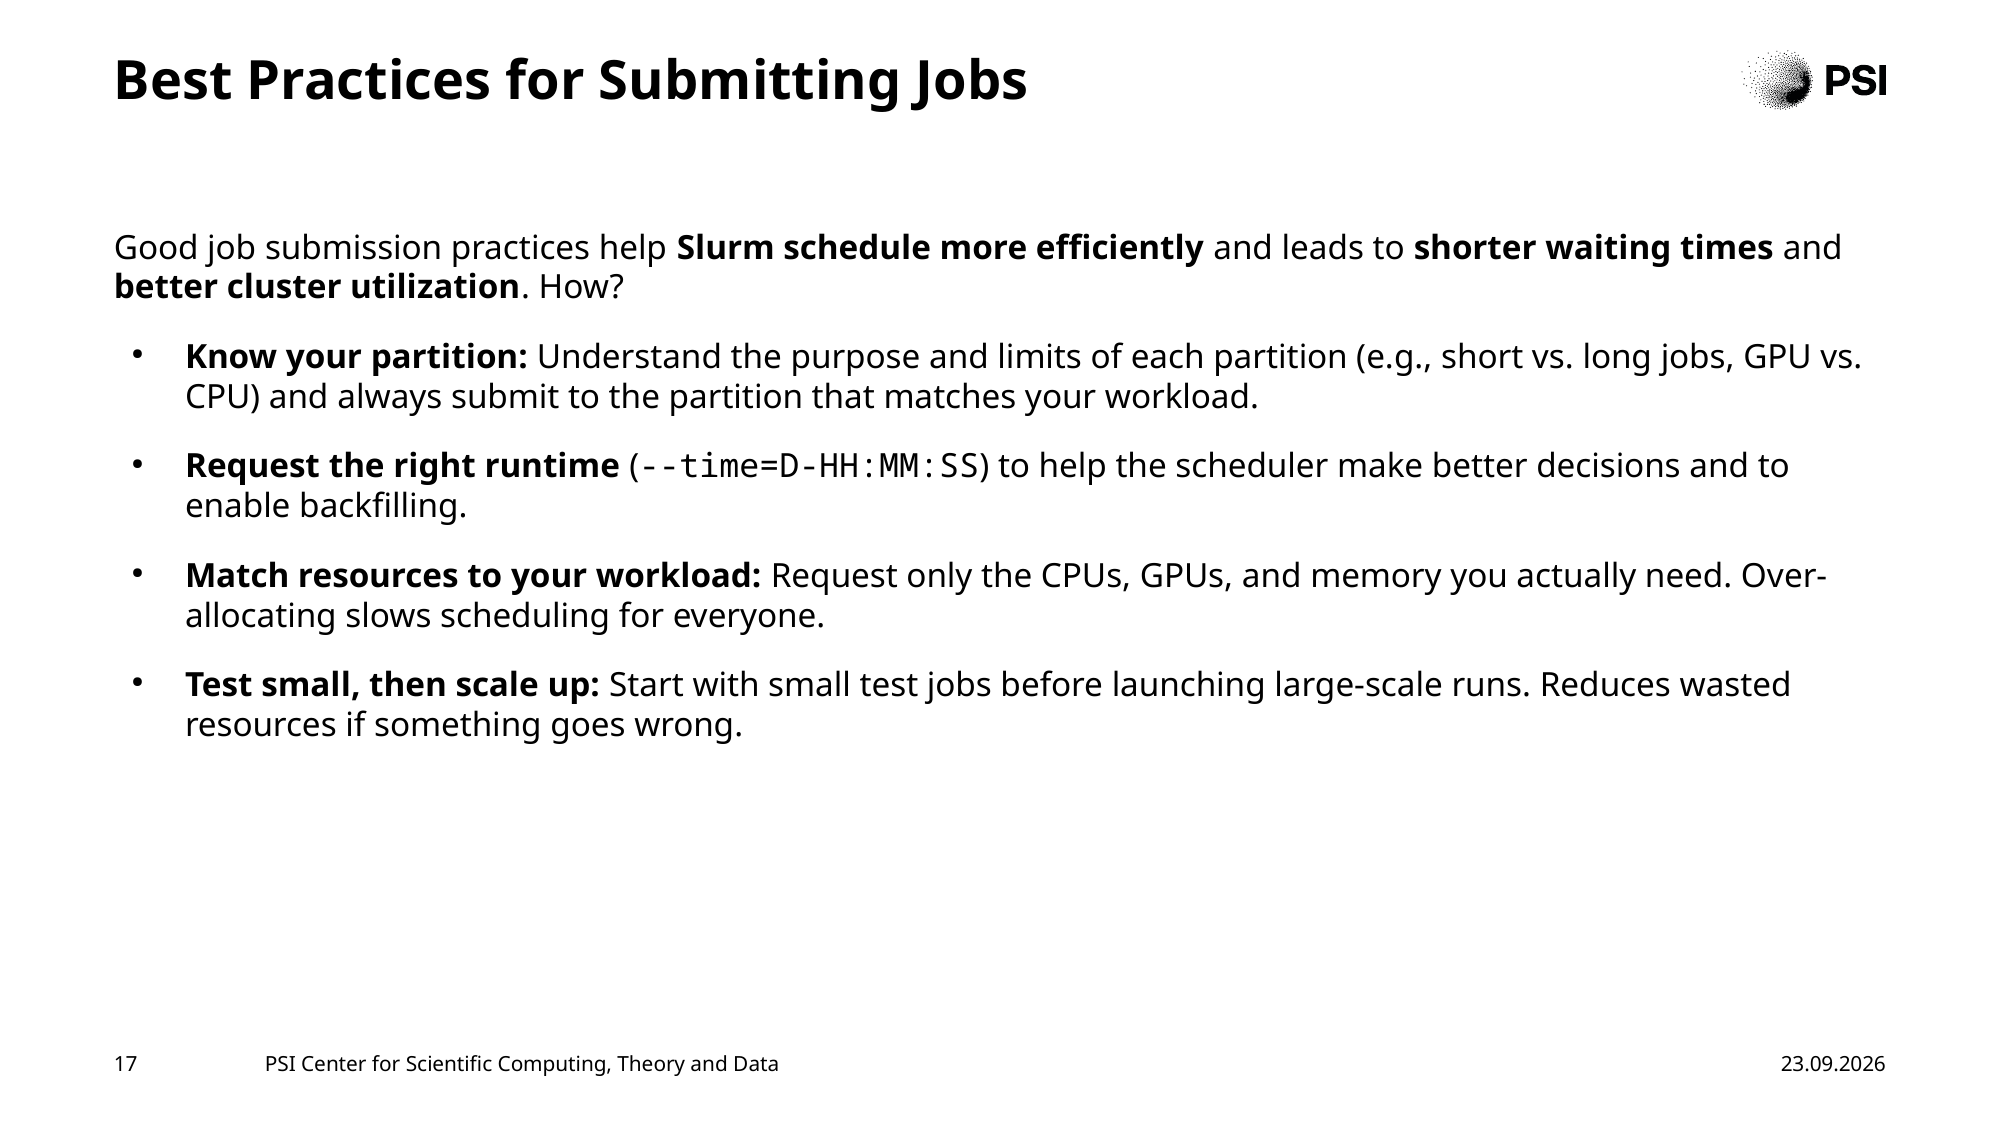

Best Practices for Submitting Jobs
# Good job submission practices help Slurm schedule more efficiently and leads to shorter waiting times and better cluster utilization. How?
Know your partition: Understand the purpose and limits of each partition (e.g., short vs. long jobs, GPU vs. CPU) and always submit to the partition that matches your workload.
Request the right runtime (--time=D-HH:MM:SS) to help the scheduler make better decisions and to enable backfilling.
Match resources to your workload: Request only the CPUs, GPUs, and memory you actually need. Over-allocating slows scheduling for everyone.
Test small, then scale up: Start with small test jobs before launching large-scale runs. Reduces wasted resources if something goes wrong.
17
PSI Center for Scientific Computing, Theory and Data